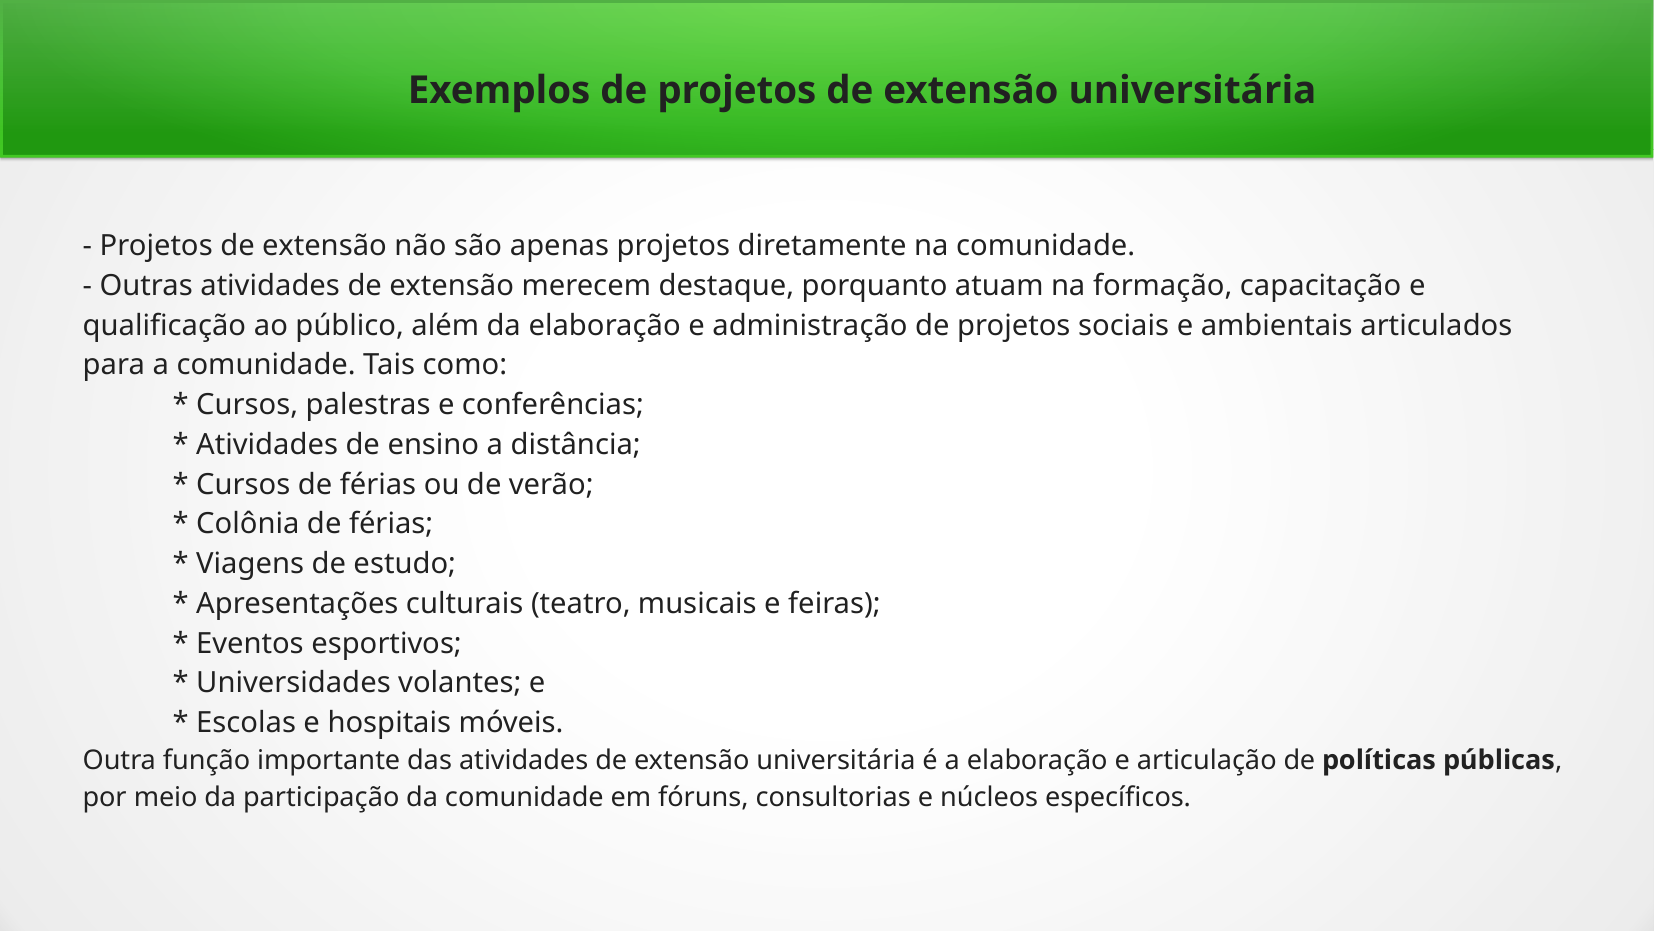

# Exemplos de projetos de extensão universitária
- Projetos de extensão não são apenas projetos diretamente na comunidade.
- Outras atividades de extensão merecem destaque, porquanto atuam na formação, capacitação e qualificação ao público, além da elaboração e administração de projetos sociais e ambientais articulados para a comunidade. Tais como:
 * Cursos, palestras e conferências;
 * Atividades de ensino a distância;
 * Cursos de férias ou de verão;
 * Colônia de férias;
 * Viagens de estudo;
 * Apresentações culturais (teatro, musicais e feiras);
 * Eventos esportivos;
 * Universidades volantes; e
 * Escolas e hospitais móveis.
Outra função importante das atividades de extensão universitária é a elaboração e articulação de políticas públicas, por meio da participação da comunidade em fóruns, consultorias e núcleos específicos.